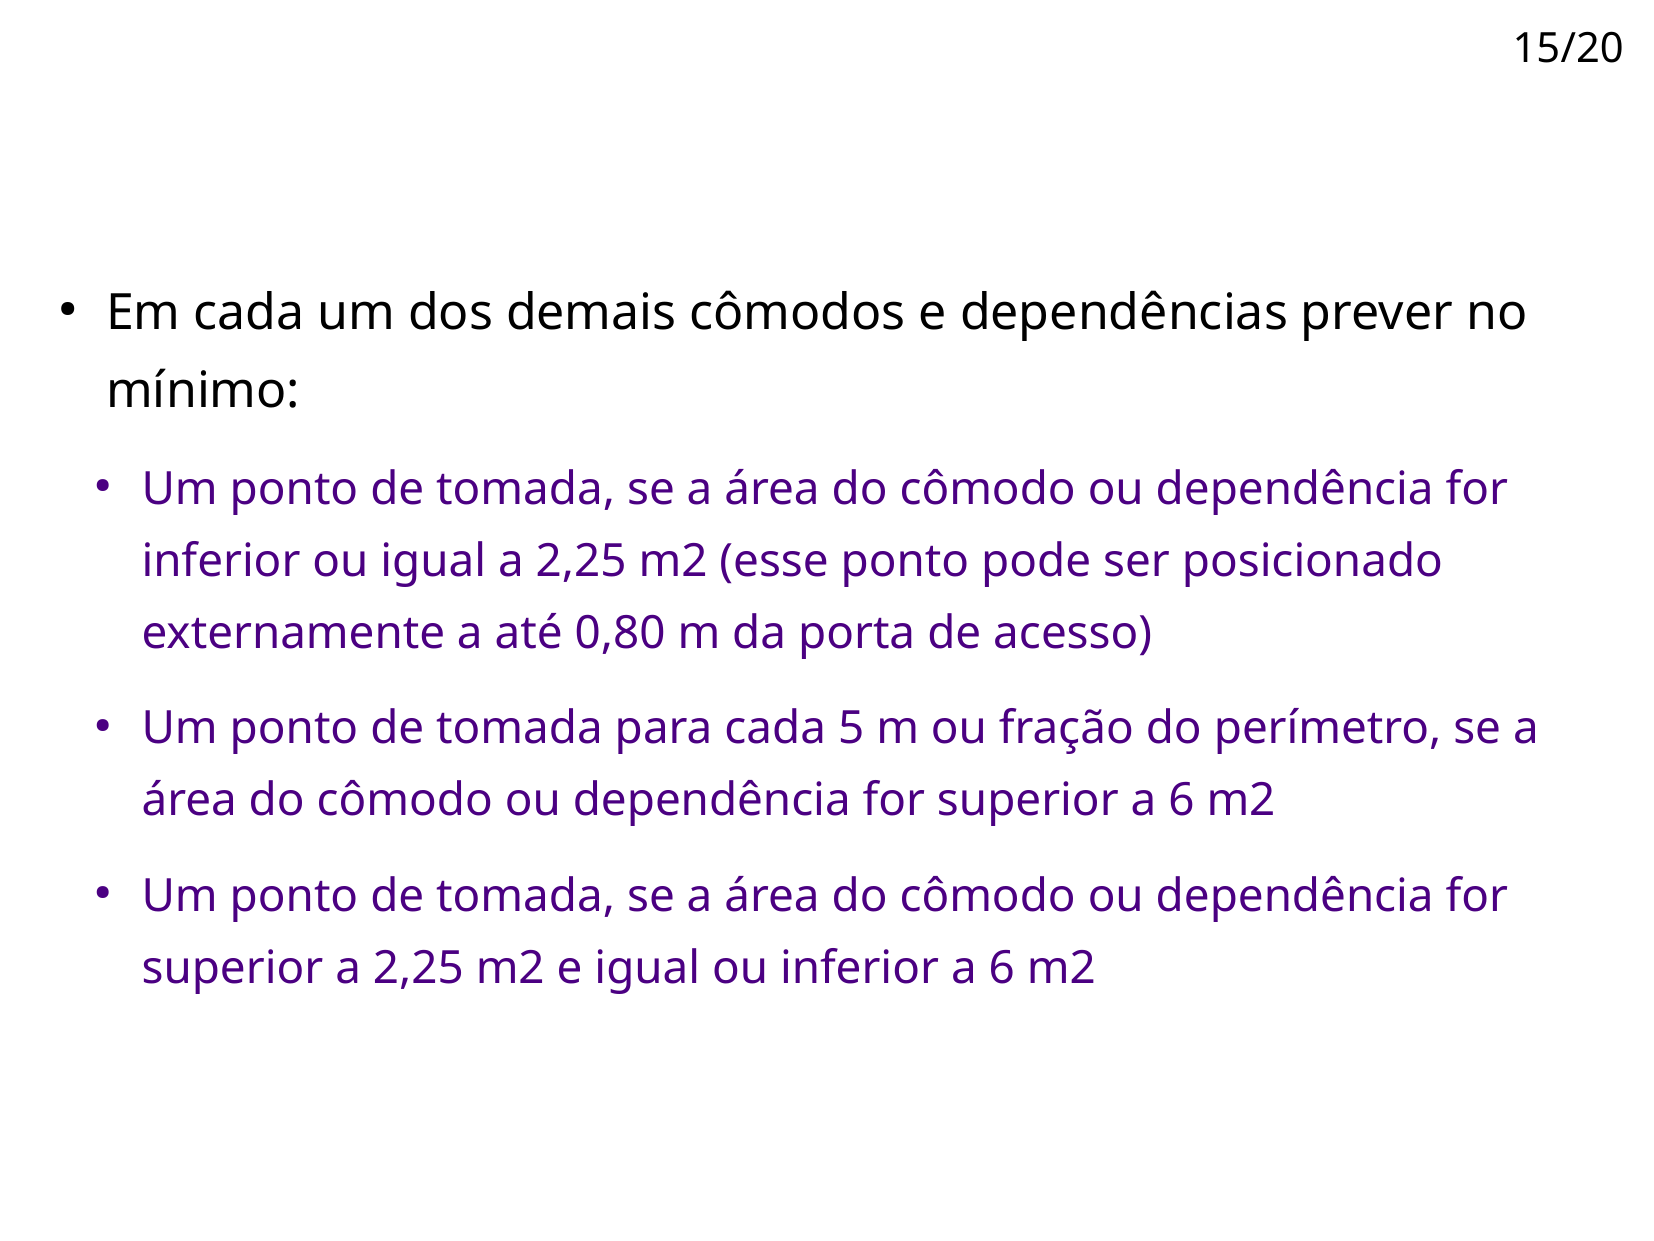

15
#
Em cada um dos demais cômodos e dependências prever no mínimo:
Um ponto de tomada, se a área do cômodo ou dependência for inferior ou igual a 2,25 m2 (esse ponto pode ser posicionado externamente a até 0,80 m da porta de acesso)
Um ponto de tomada para cada 5 m ou fração do perímetro, se a área do cômodo ou dependência for superior a 6 m2
Um ponto de tomada, se a área do cômodo ou dependência for superior a 2,25 m2 e igual ou inferior a 6 m2